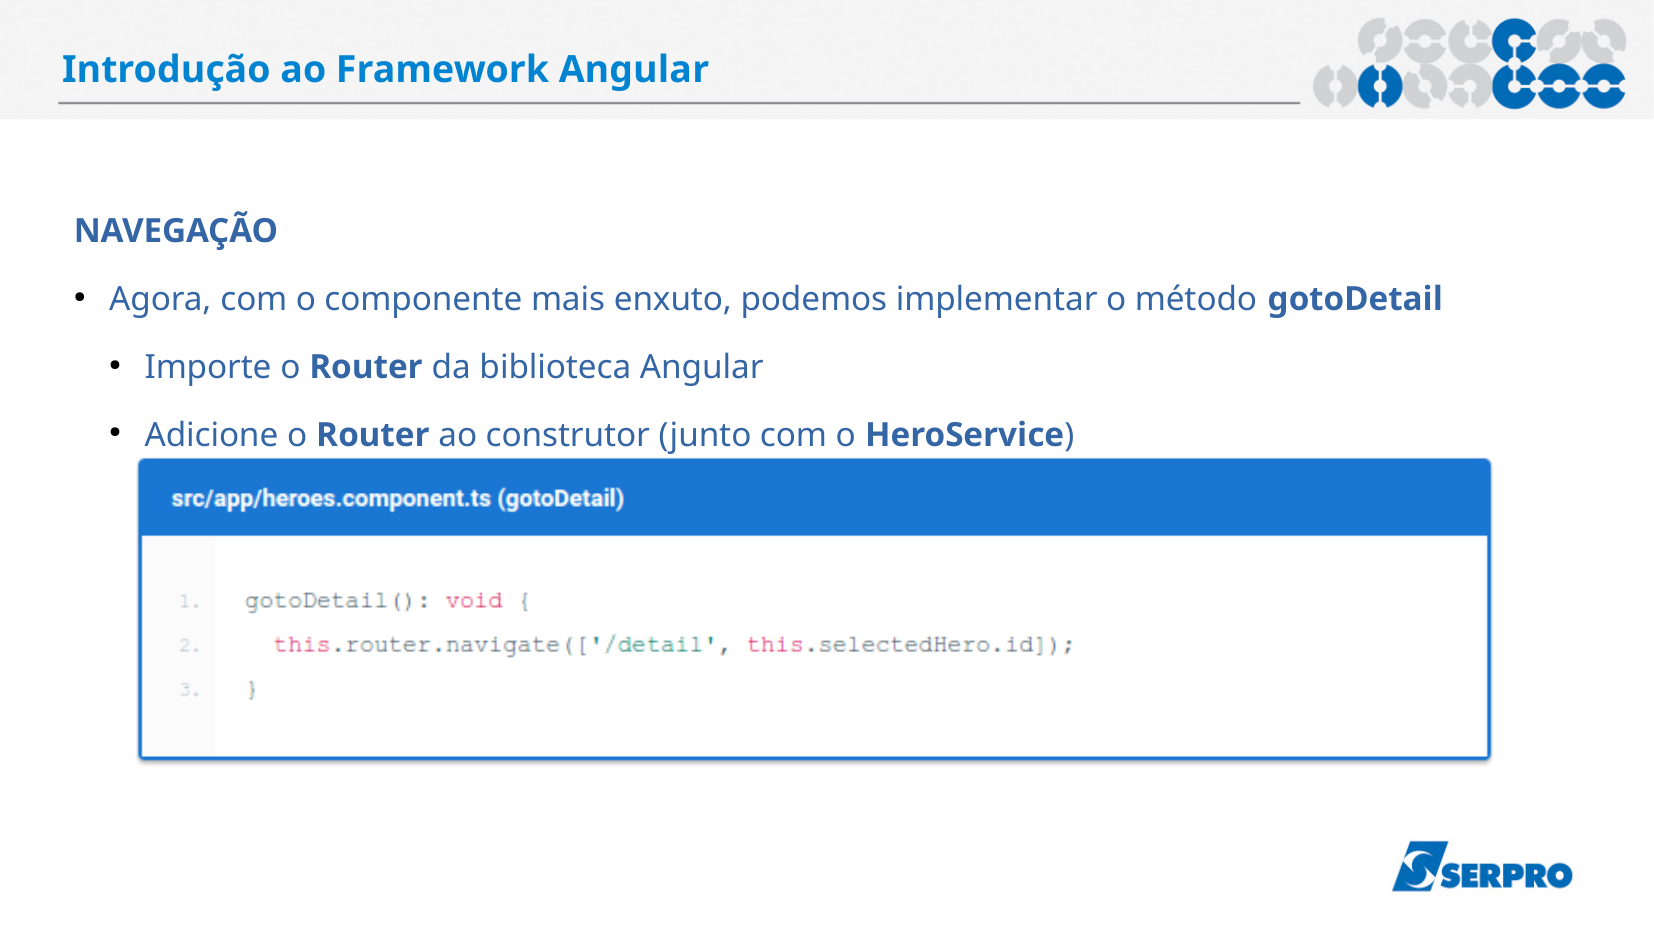

Introdução ao Framework Angular
NAVEGAÇÃO
Agora, com o componente mais enxuto, podemos implementar o método gotoDetail
Importe o Router da biblioteca Angular
Adicione o Router ao construtor (junto com o HeroService)